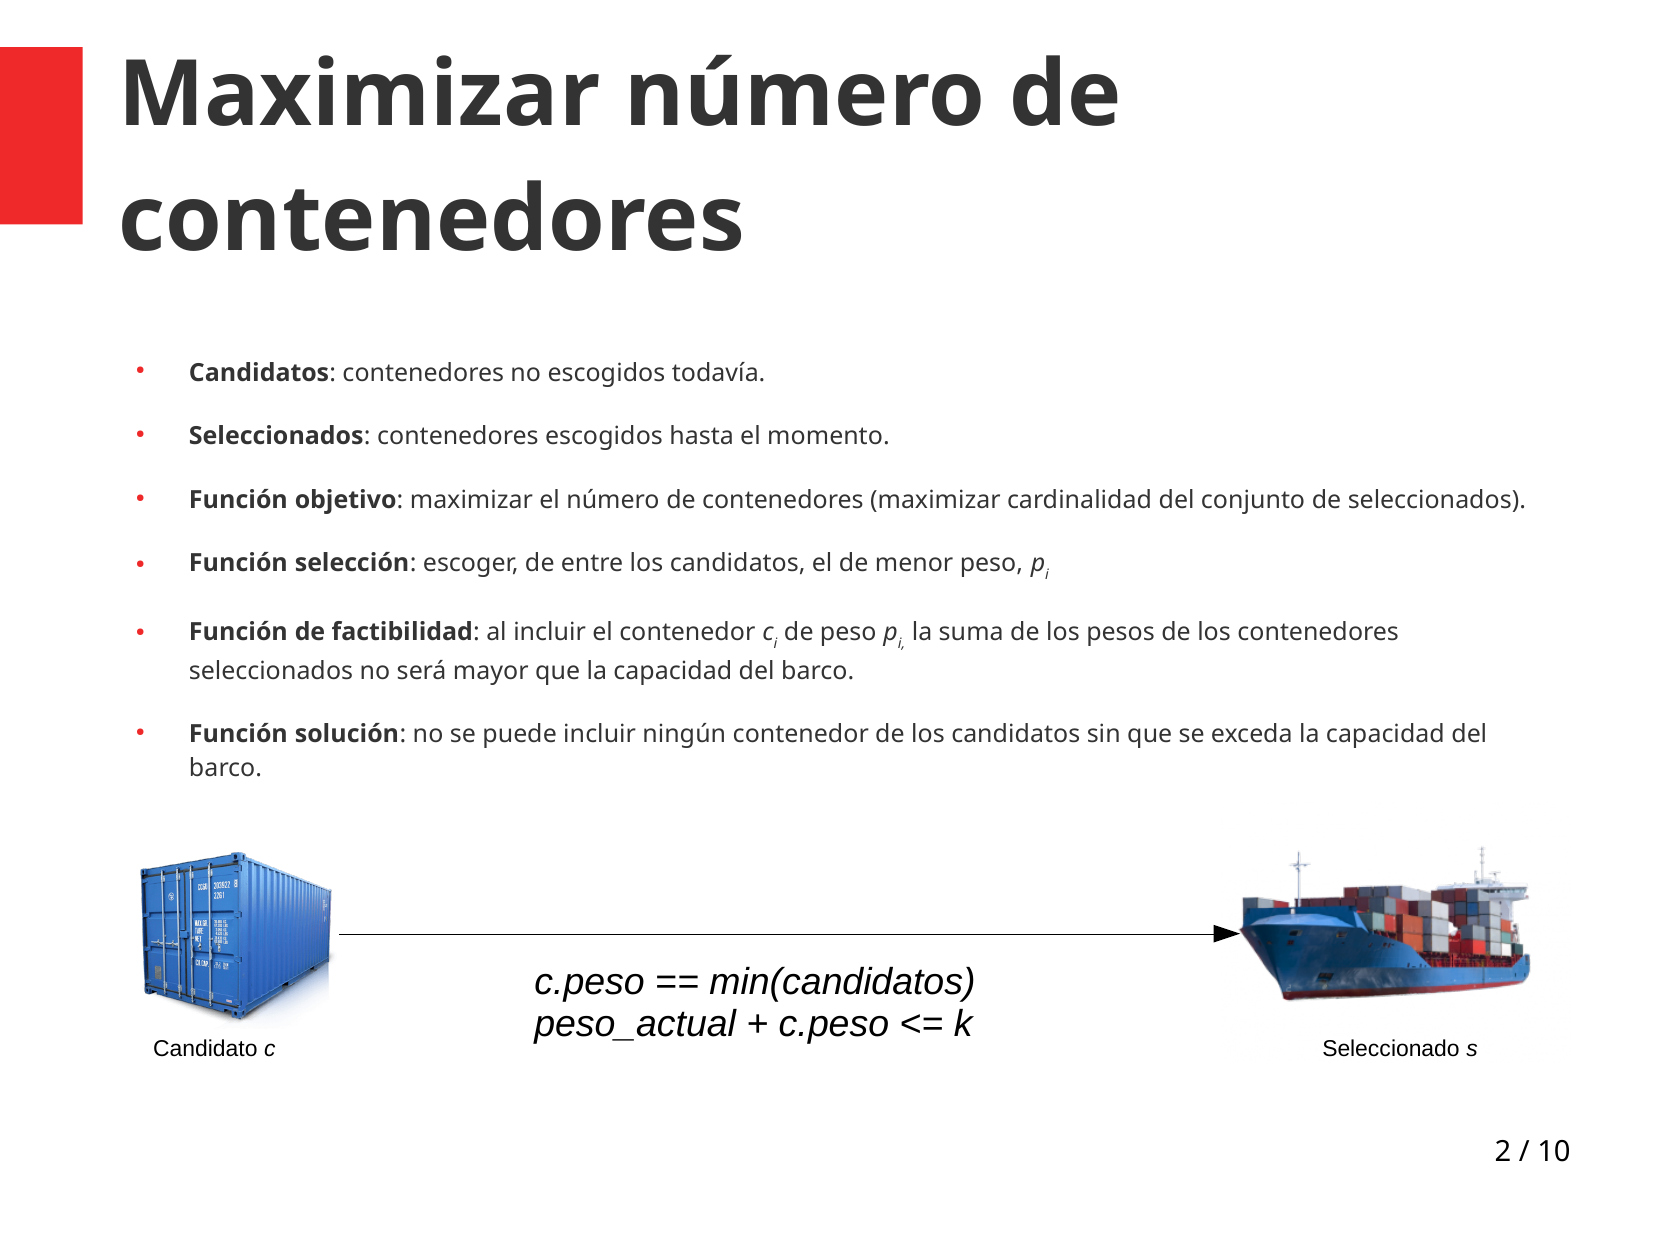

# Maximizar número de contenedores
Candidatos: contenedores no escogidos todavía.
Seleccionados: contenedores escogidos hasta el momento.
Función objetivo: maximizar el número de contenedores (maximizar cardinalidad del conjunto de seleccionados).
Función selección: escoger, de entre los candidatos, el de menor peso, pi
Función de factibilidad: al incluir el contenedor ci de peso pi, la suma de los pesos de los contenedores seleccionados no será mayor que la capacidad del barco.
Función solución: no se puede incluir ningún contenedor de los candidatos sin que se exceda la capacidad del barco.
c.peso == min(candidatos)
peso_actual + c.peso <= k
Seleccionado s
Candidato c
2